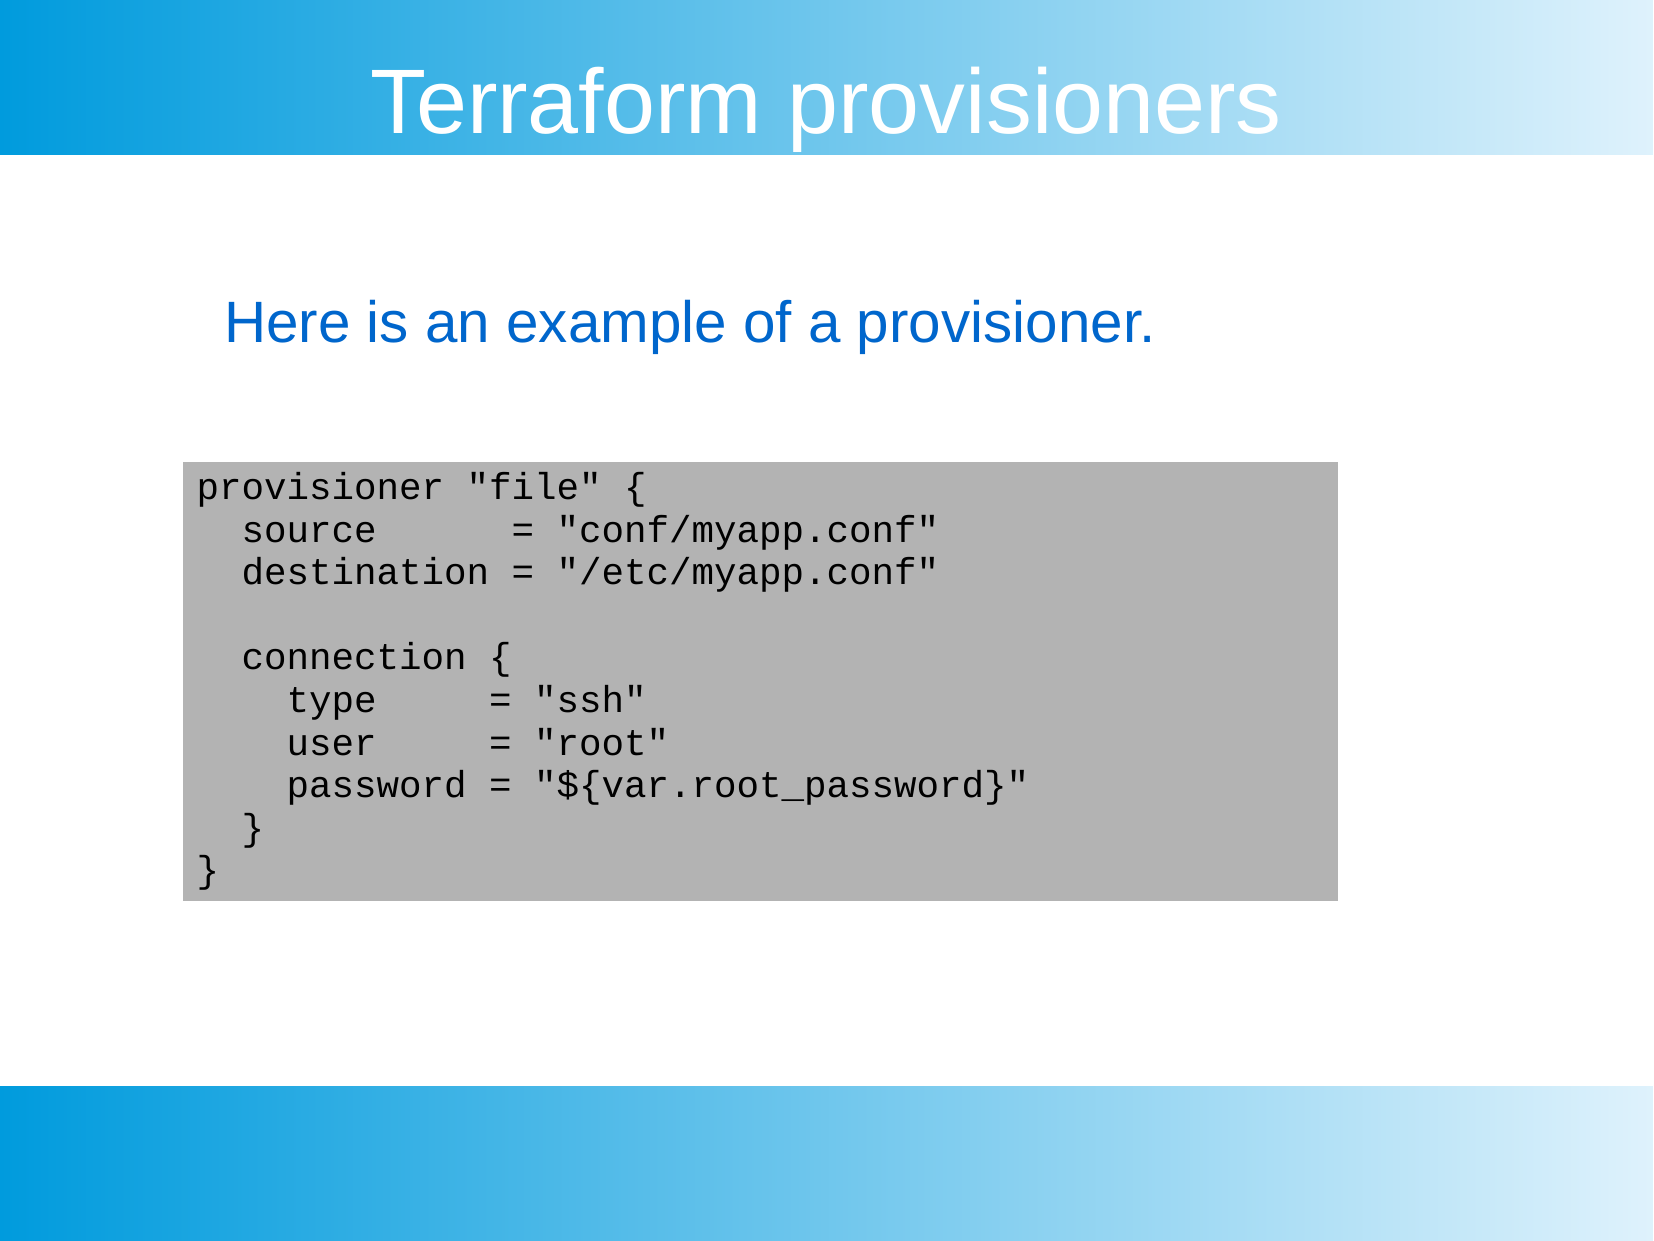

# Terraform provisioners
Here is an example of a provisioner.
| provisioner "file" { source = "conf/myapp.conf" destination = "/etc/myapp.conf" connection { type = "ssh" user = "root" password = "${var.root\_password}" } } |
| --- |